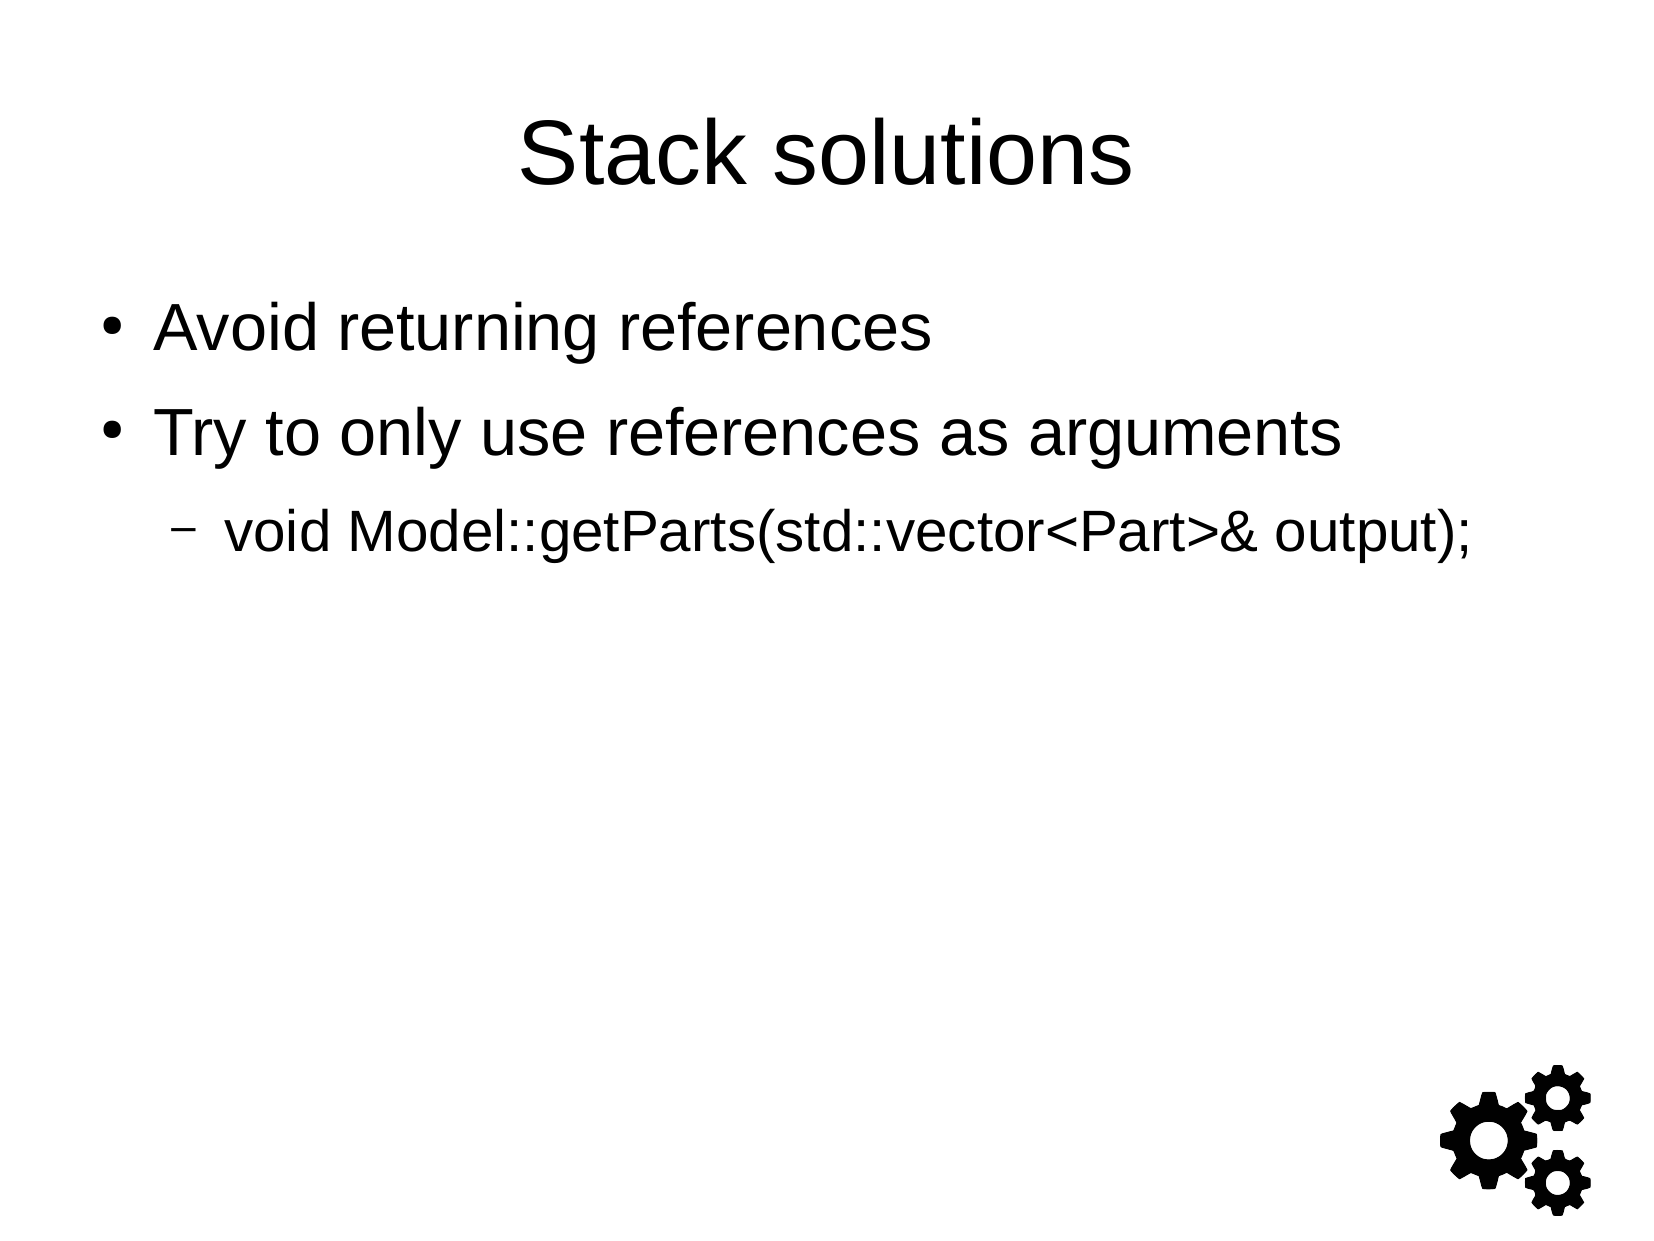

# Stack solutions
Avoid returning references
Try to only use references as arguments
void Model::getParts(std::vector<Part>& output);